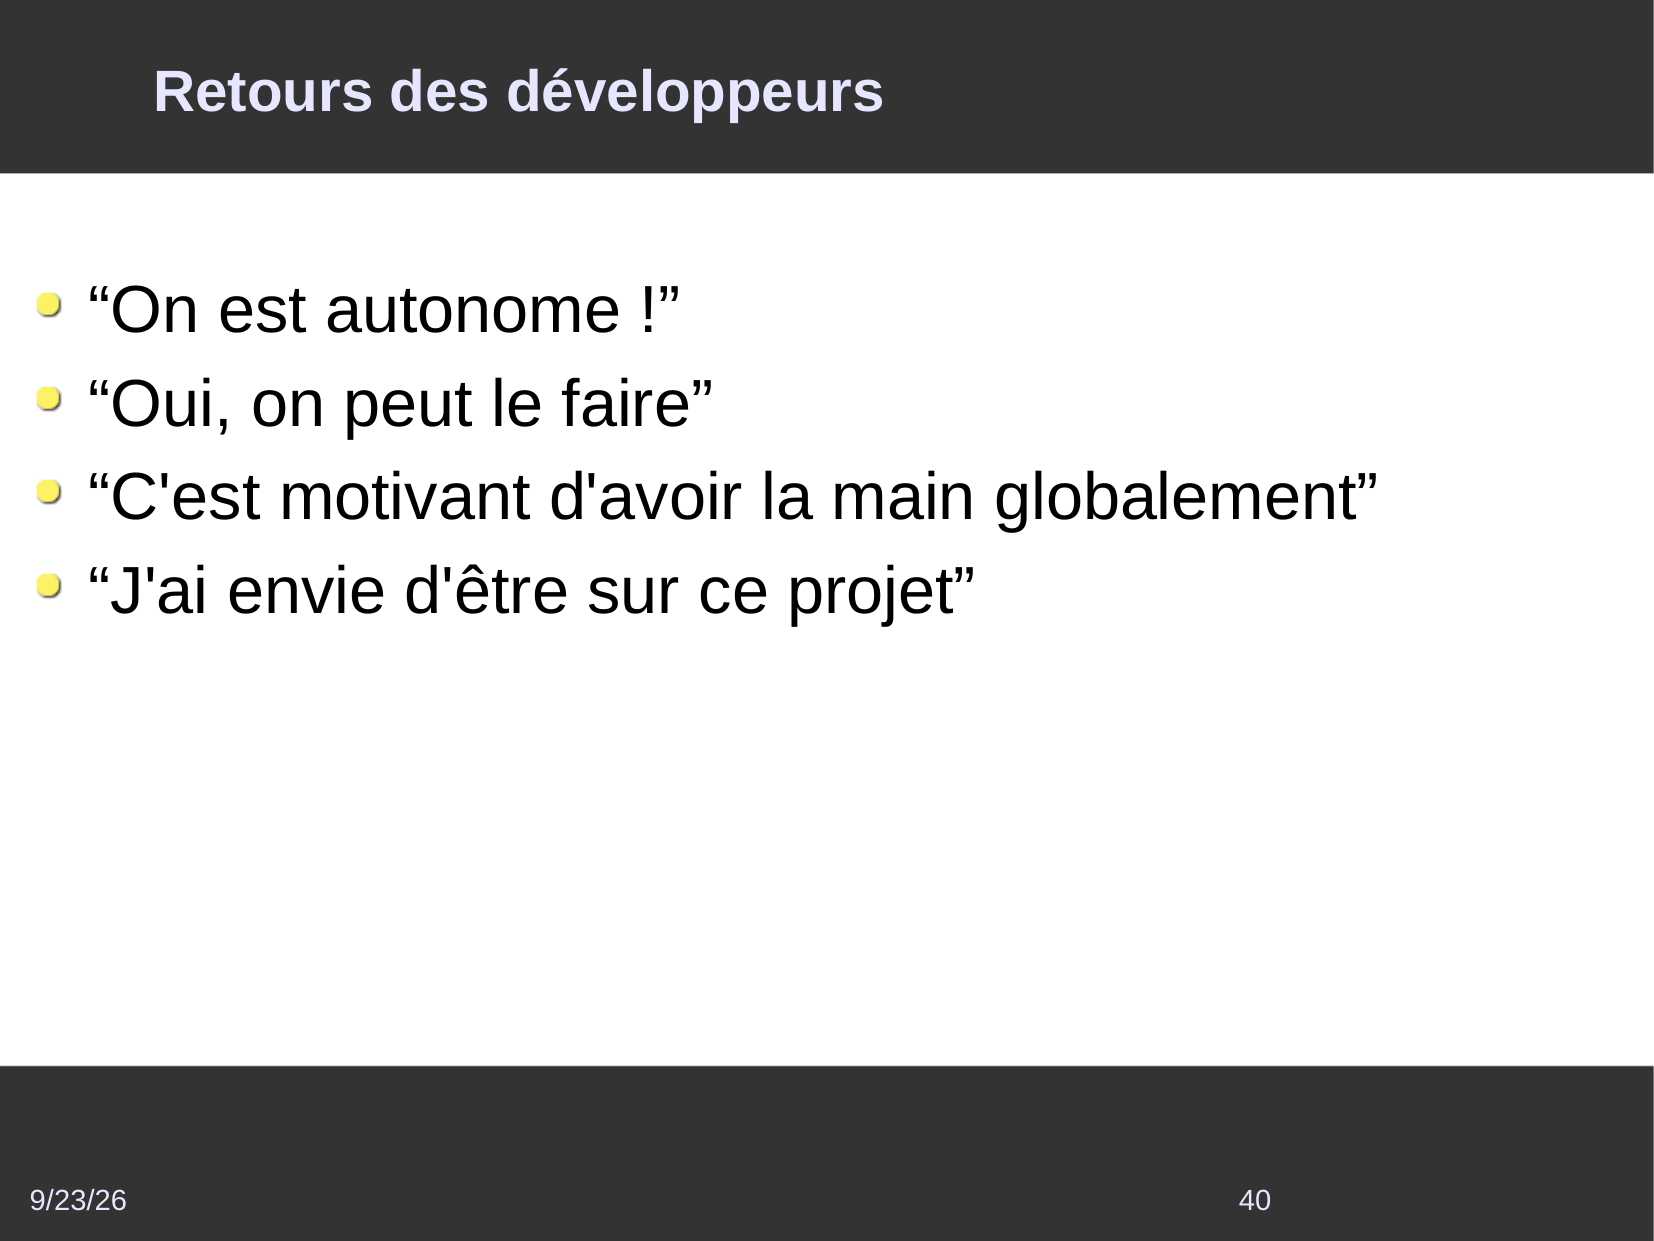

# Retours des développeurs
“On est autonome !”
“Oui, on peut le faire”
“C'est motivant d'avoir la main globalement”
“J'ai envie d'être sur ce projet”